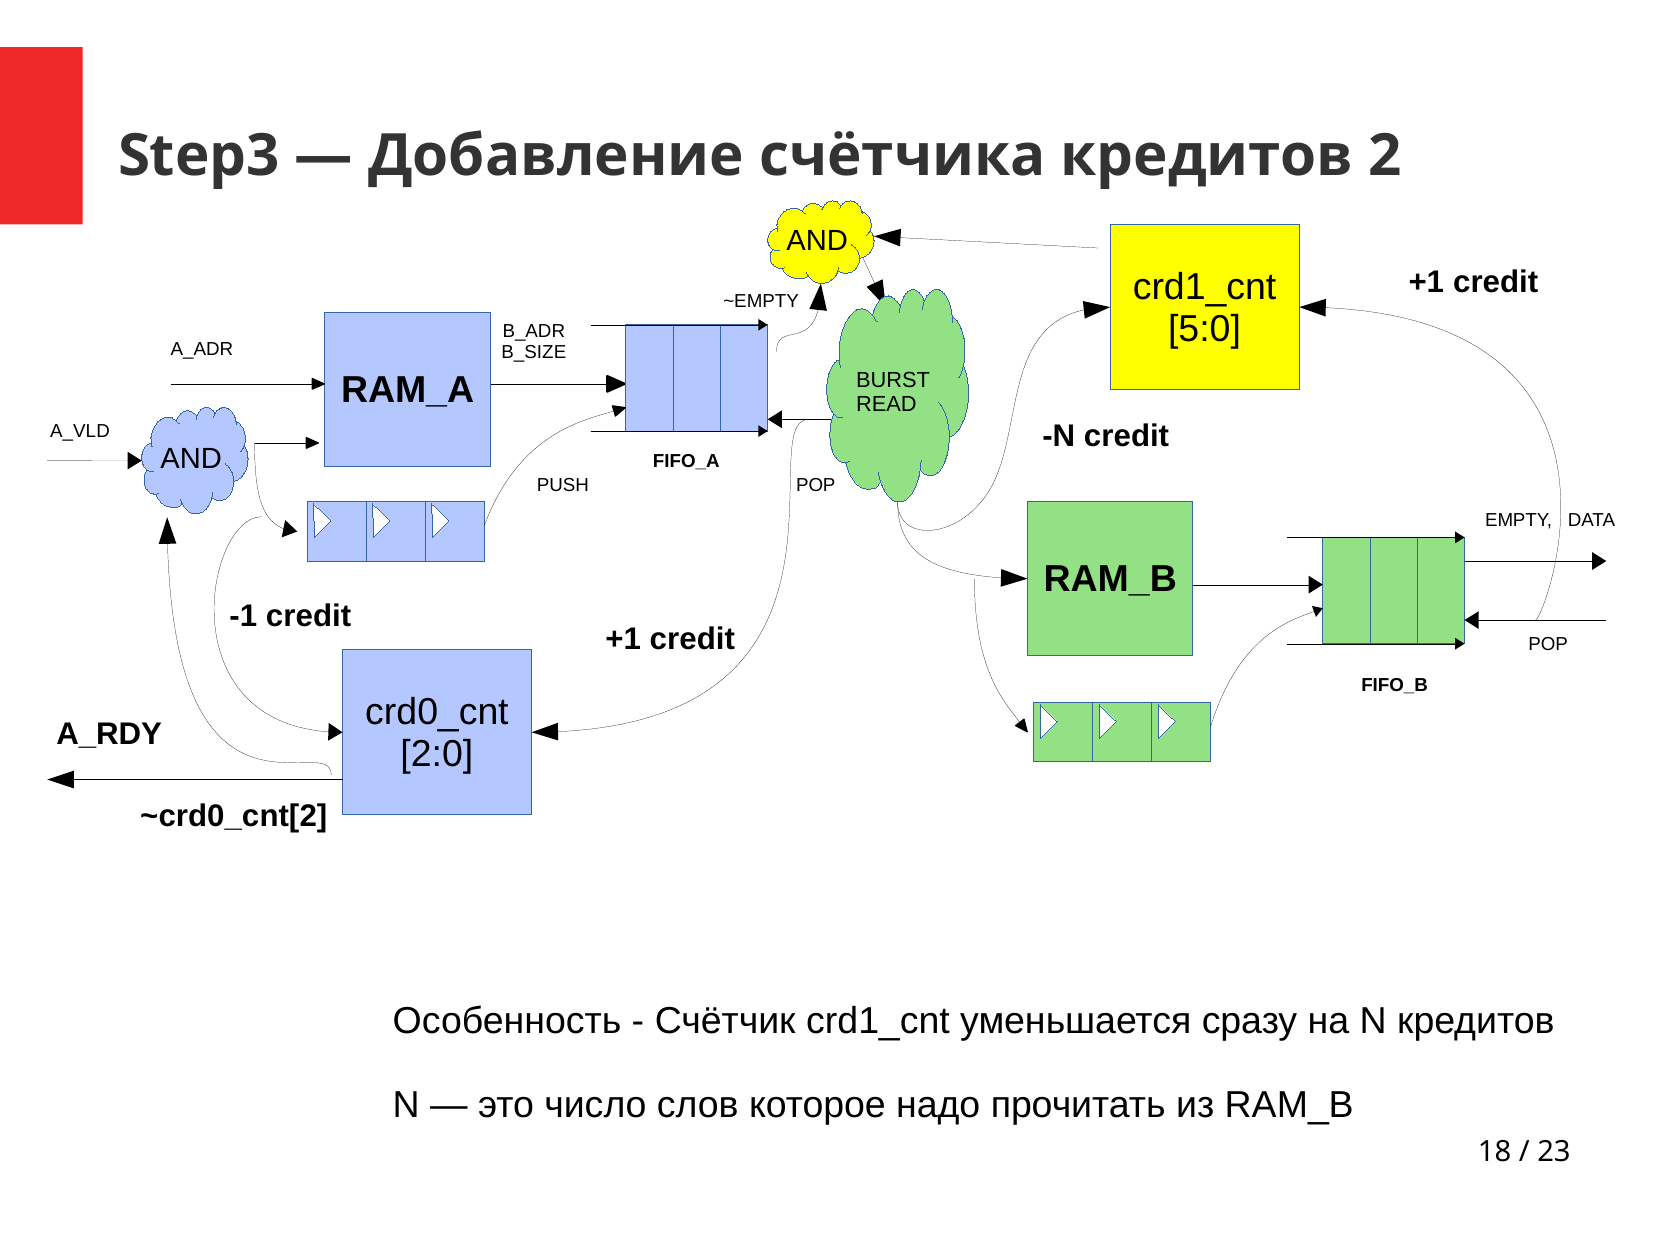

# Step3 — Добавление счётчика кредитов 2
AND
crd1_cnt
[5:0]
+1 credit
~EMPTY
BURST
READ
RAM_A
B_ADR
B_SIZE
A_ADR
AND
-N credit
A_VLD
FIFO_A
PUSH
POP
RAM_B
EMPTY, DATA
-1 credit
+1 credit
POP
crd0_cnt
[2:0]
FIFO_B
A_RDY
~crd0_cnt[2]
Особенность - Счётчик crd1_cnt уменьшается сразу на N кредитов
N — это число слов которое надо прочитать из RAM_B
18